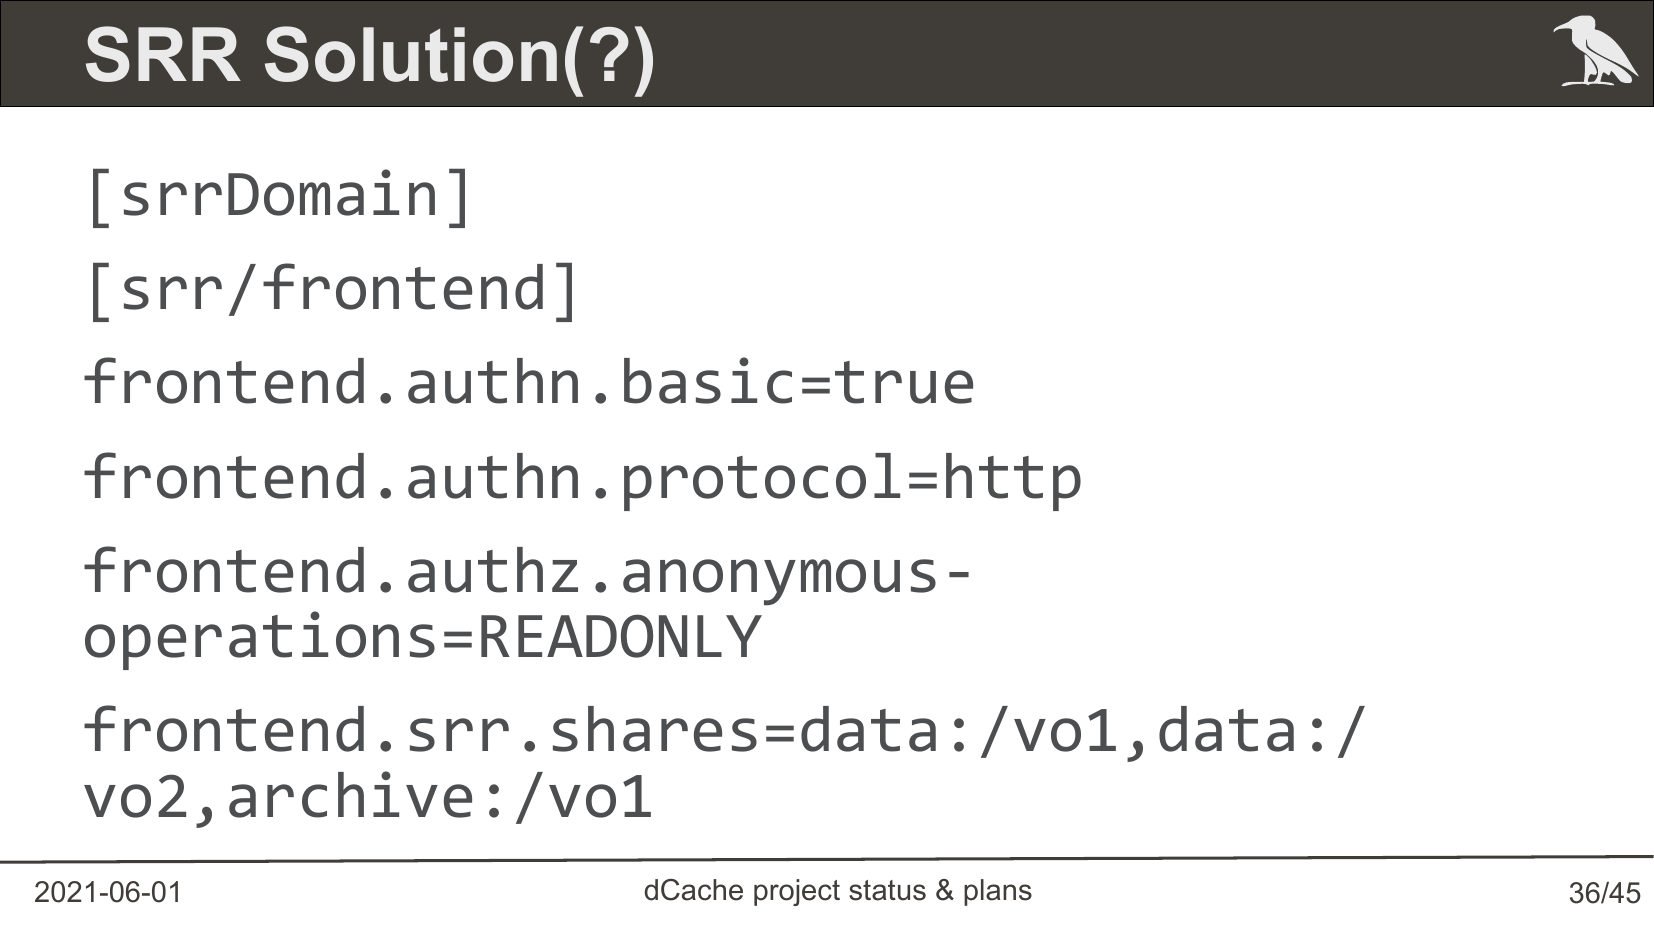

# SRR Solution(?)
[srrDomain]
[srr/frontend]
frontend.authn.basic=true
frontend.authn.protocol=http
frontend.authz.anonymous-operations=READONLY
frontend.srr.shares=data:/vo1,data:/vo2,archive:/vo1
dCache project status & plans
2021-06-01
36